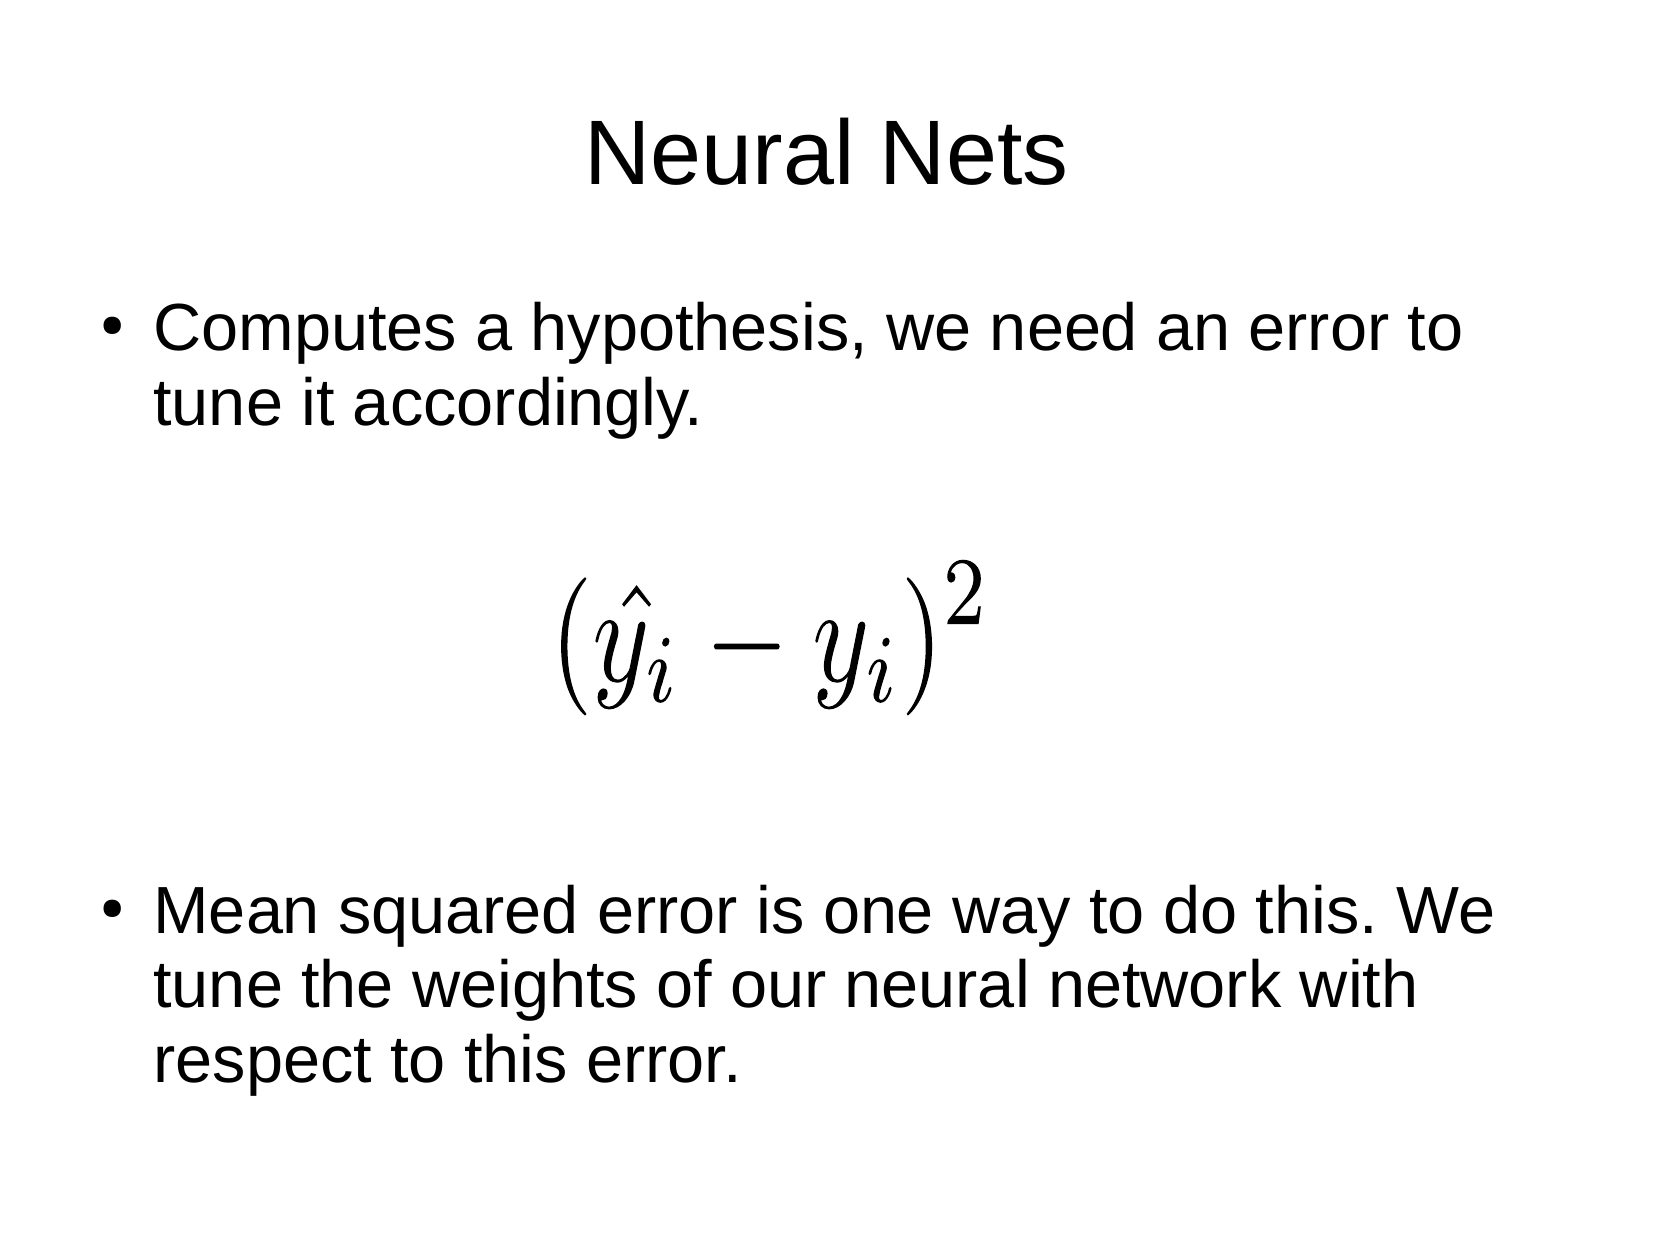

# Neural Nets
Computes a hypothesis, we need an error to tune it accordingly.
Mean squared error is one way to do this. We tune the weights of our neural network with respect to this error.